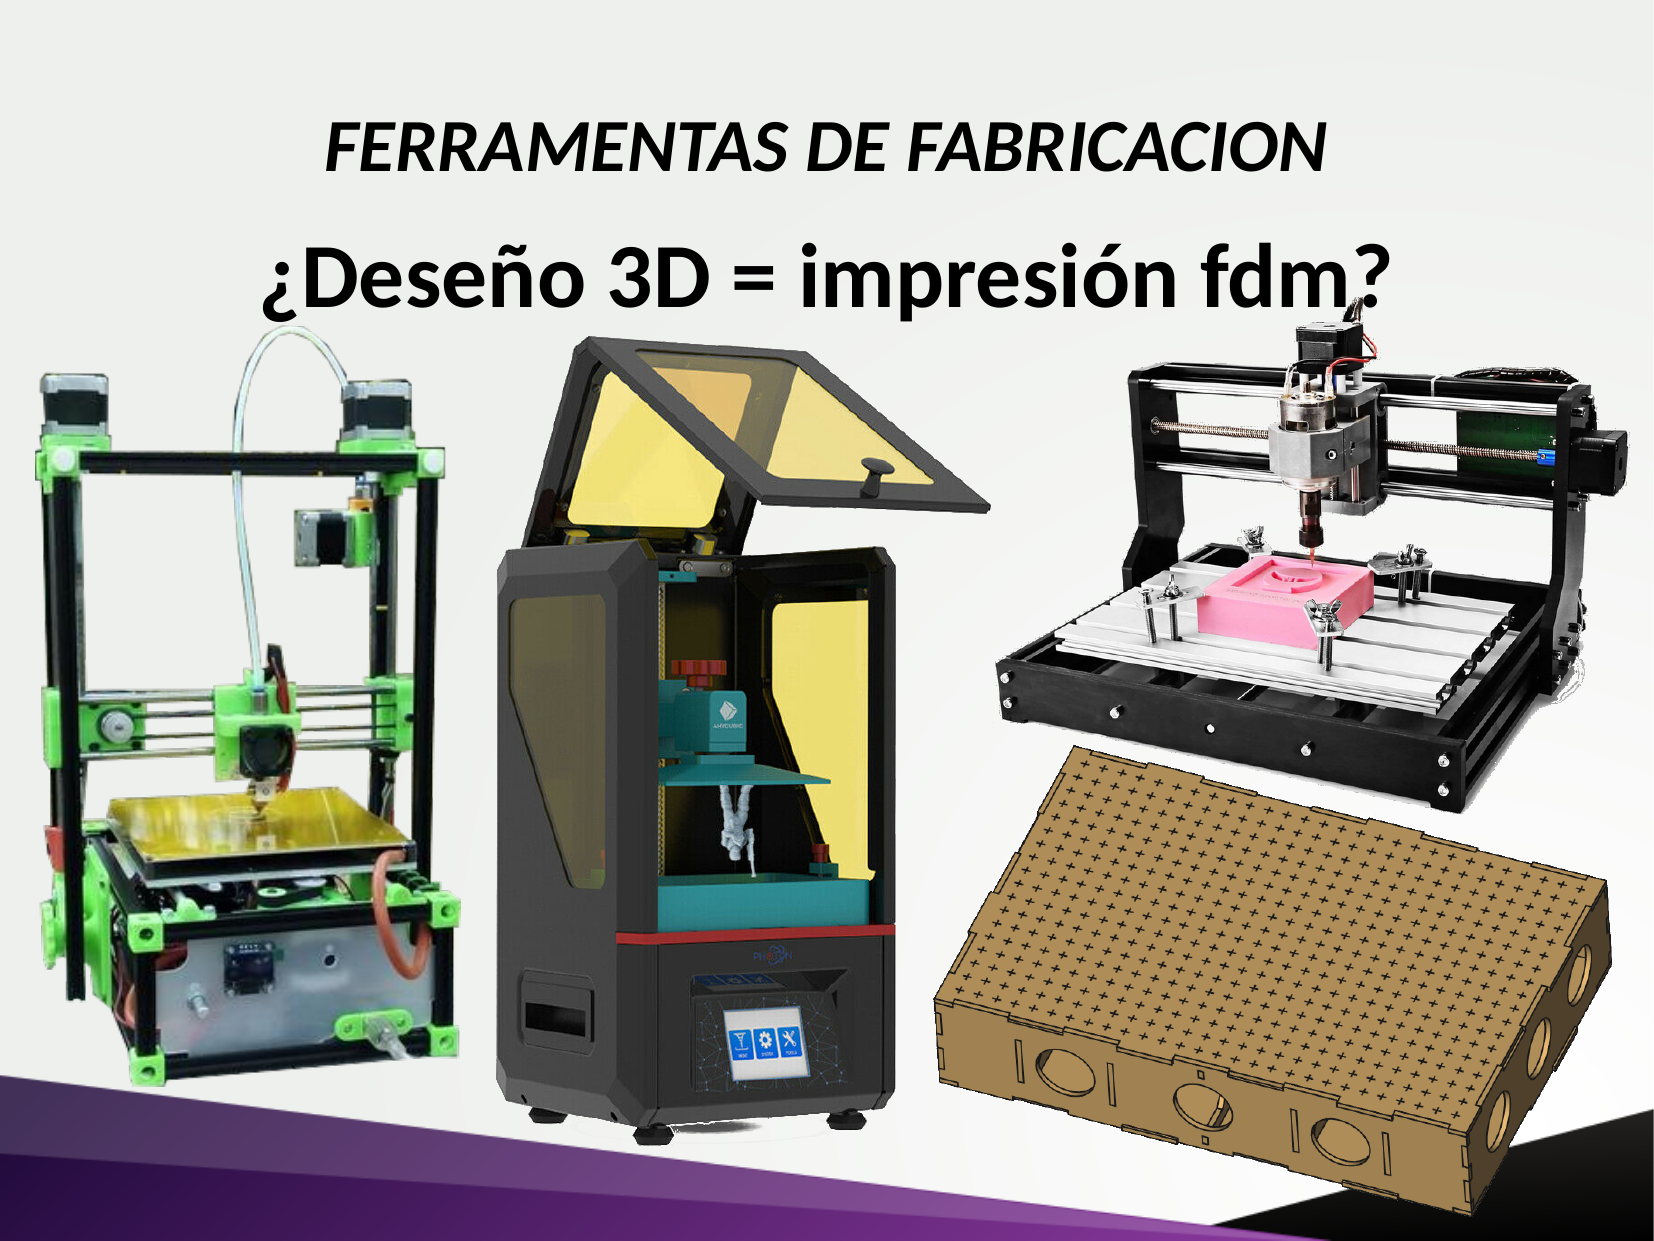

FERRAMENTAS DE FABRICACION
# ¿Deseño 3D = impresión fdm?